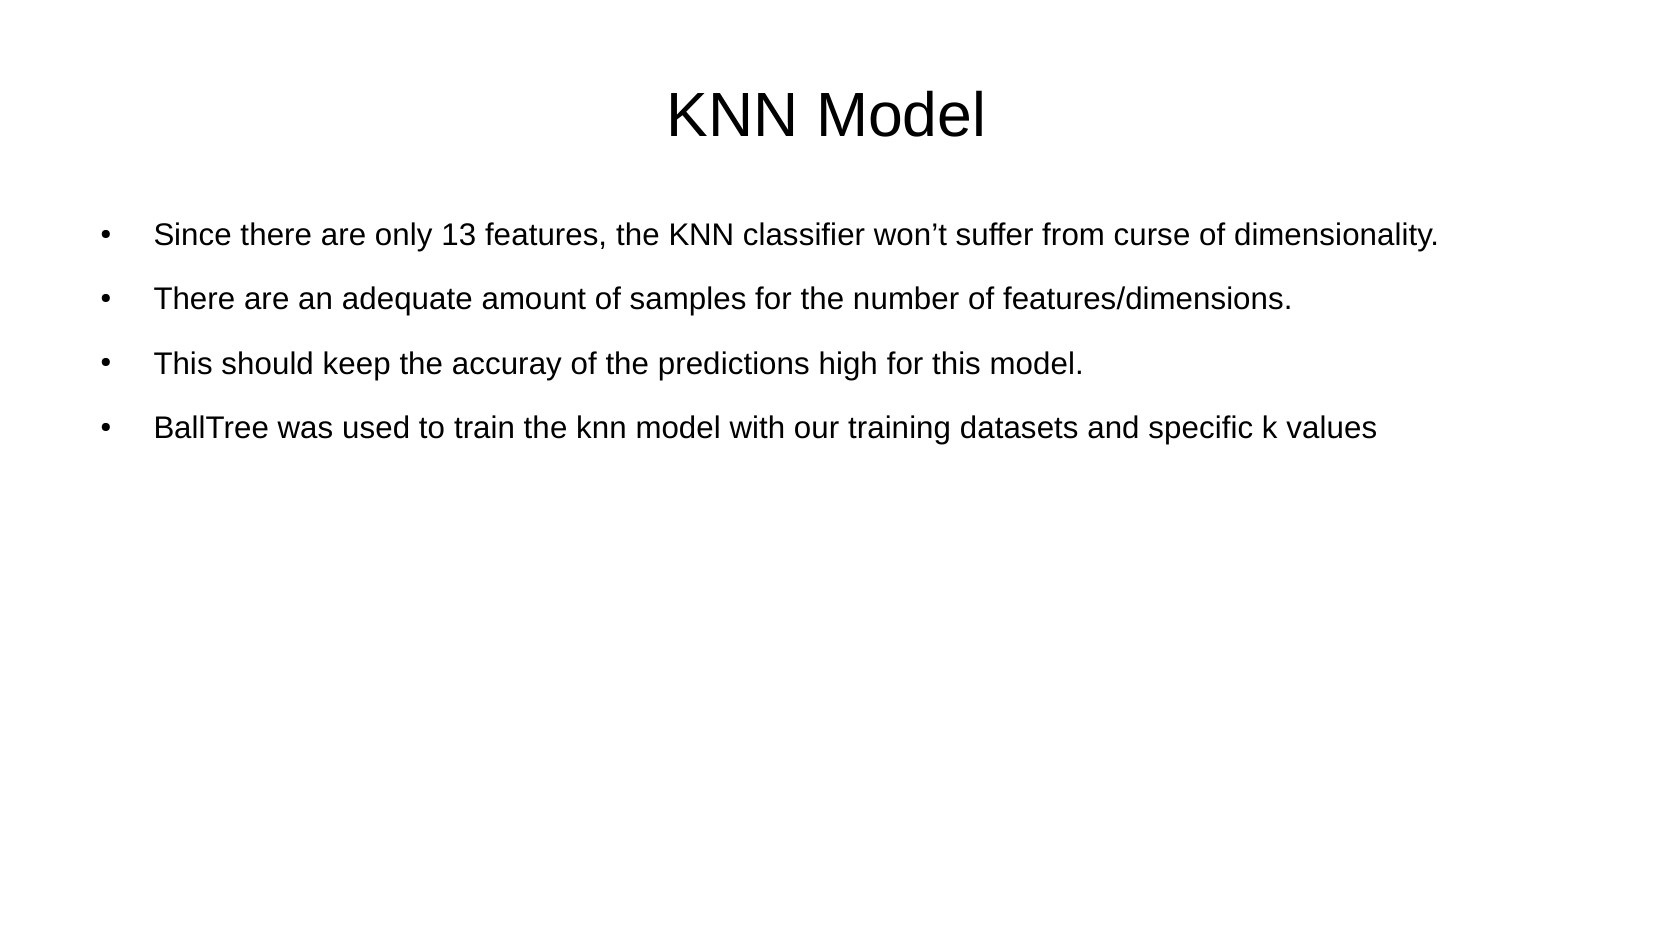

# KNN Model
Since there are only 13 features, the KNN classifier won’t suffer from curse of dimensionality.
There are an adequate amount of samples for the number of features/dimensions.
This should keep the accuray of the predictions high for this model.
BallTree was used to train the knn model with our training datasets and specific k values